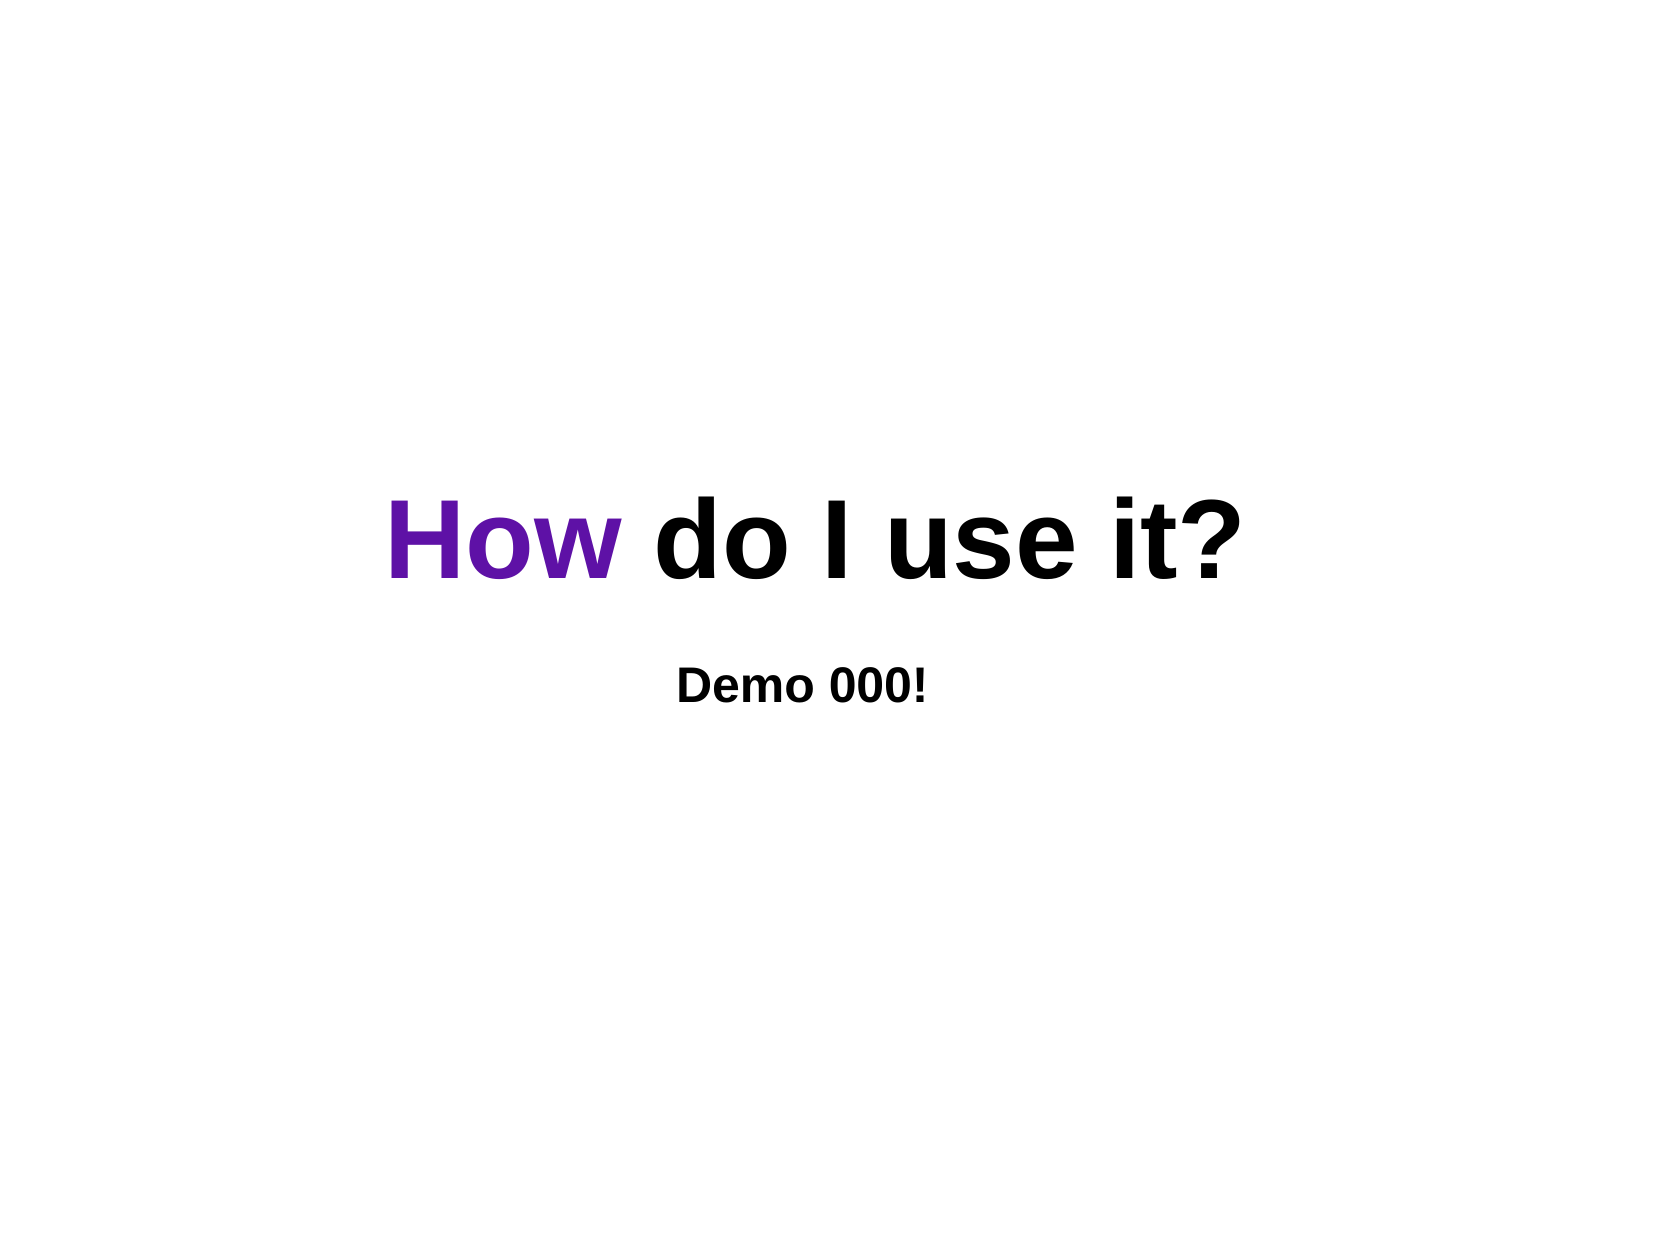

# How do I use it?
Demo 000!